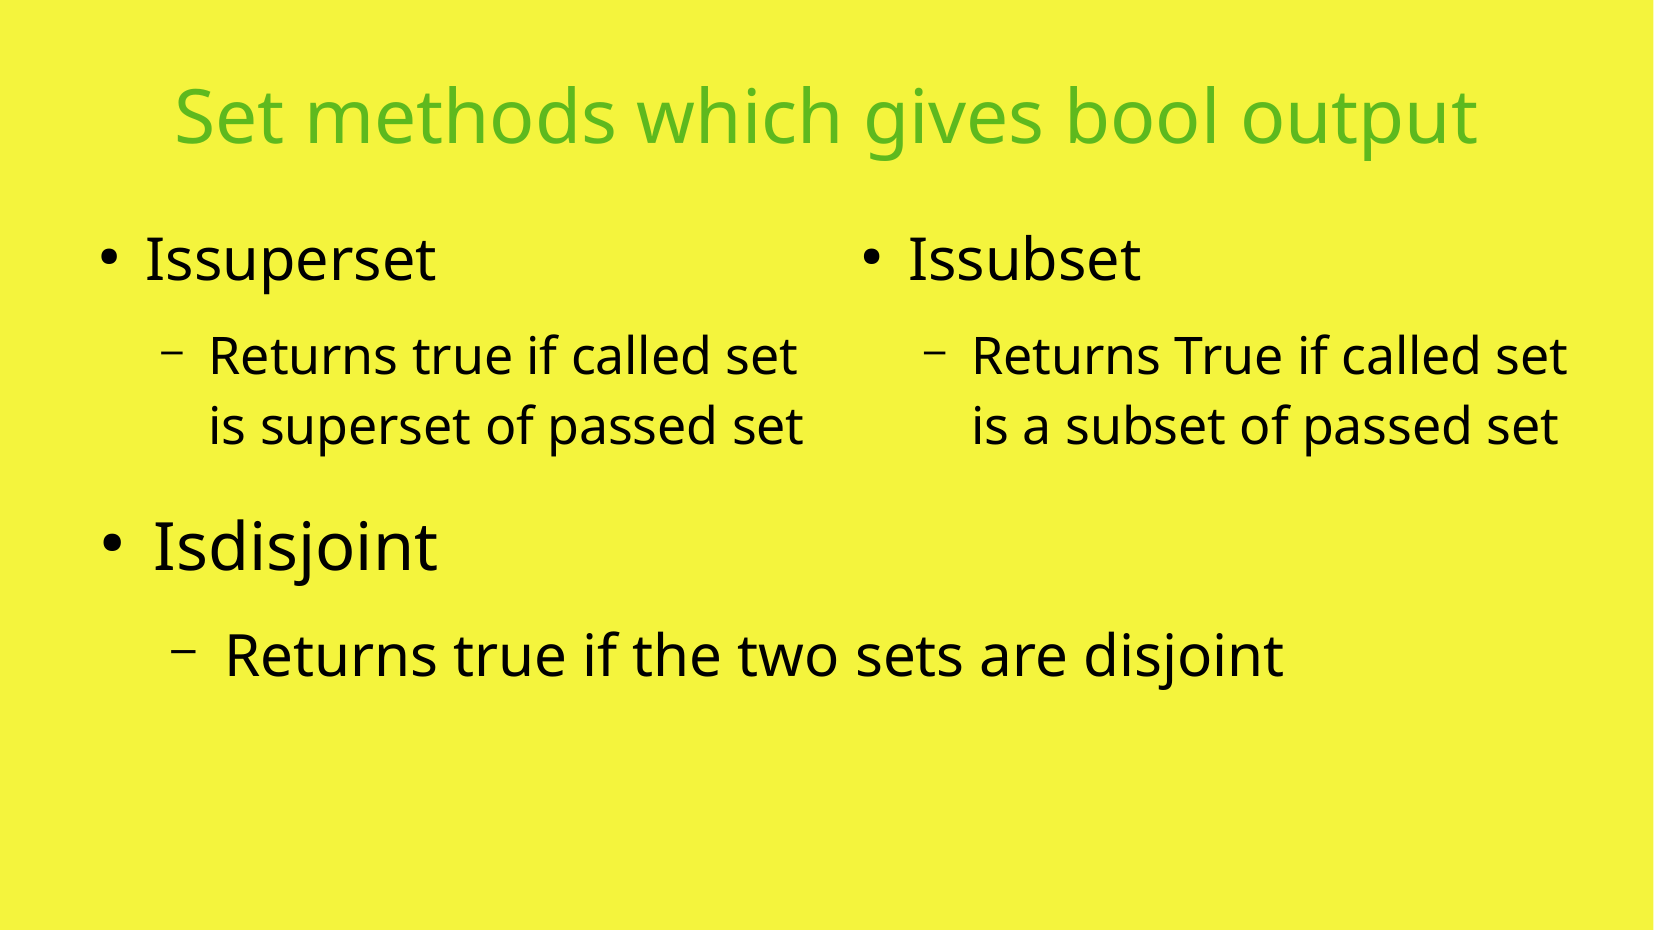

# Set methods which gives bool output
Issuperset
Returns true if called set is superset of passed set
Issubset
Returns True if called set is a subset of passed set
Isdisjoint
Returns true if the two sets are disjoint